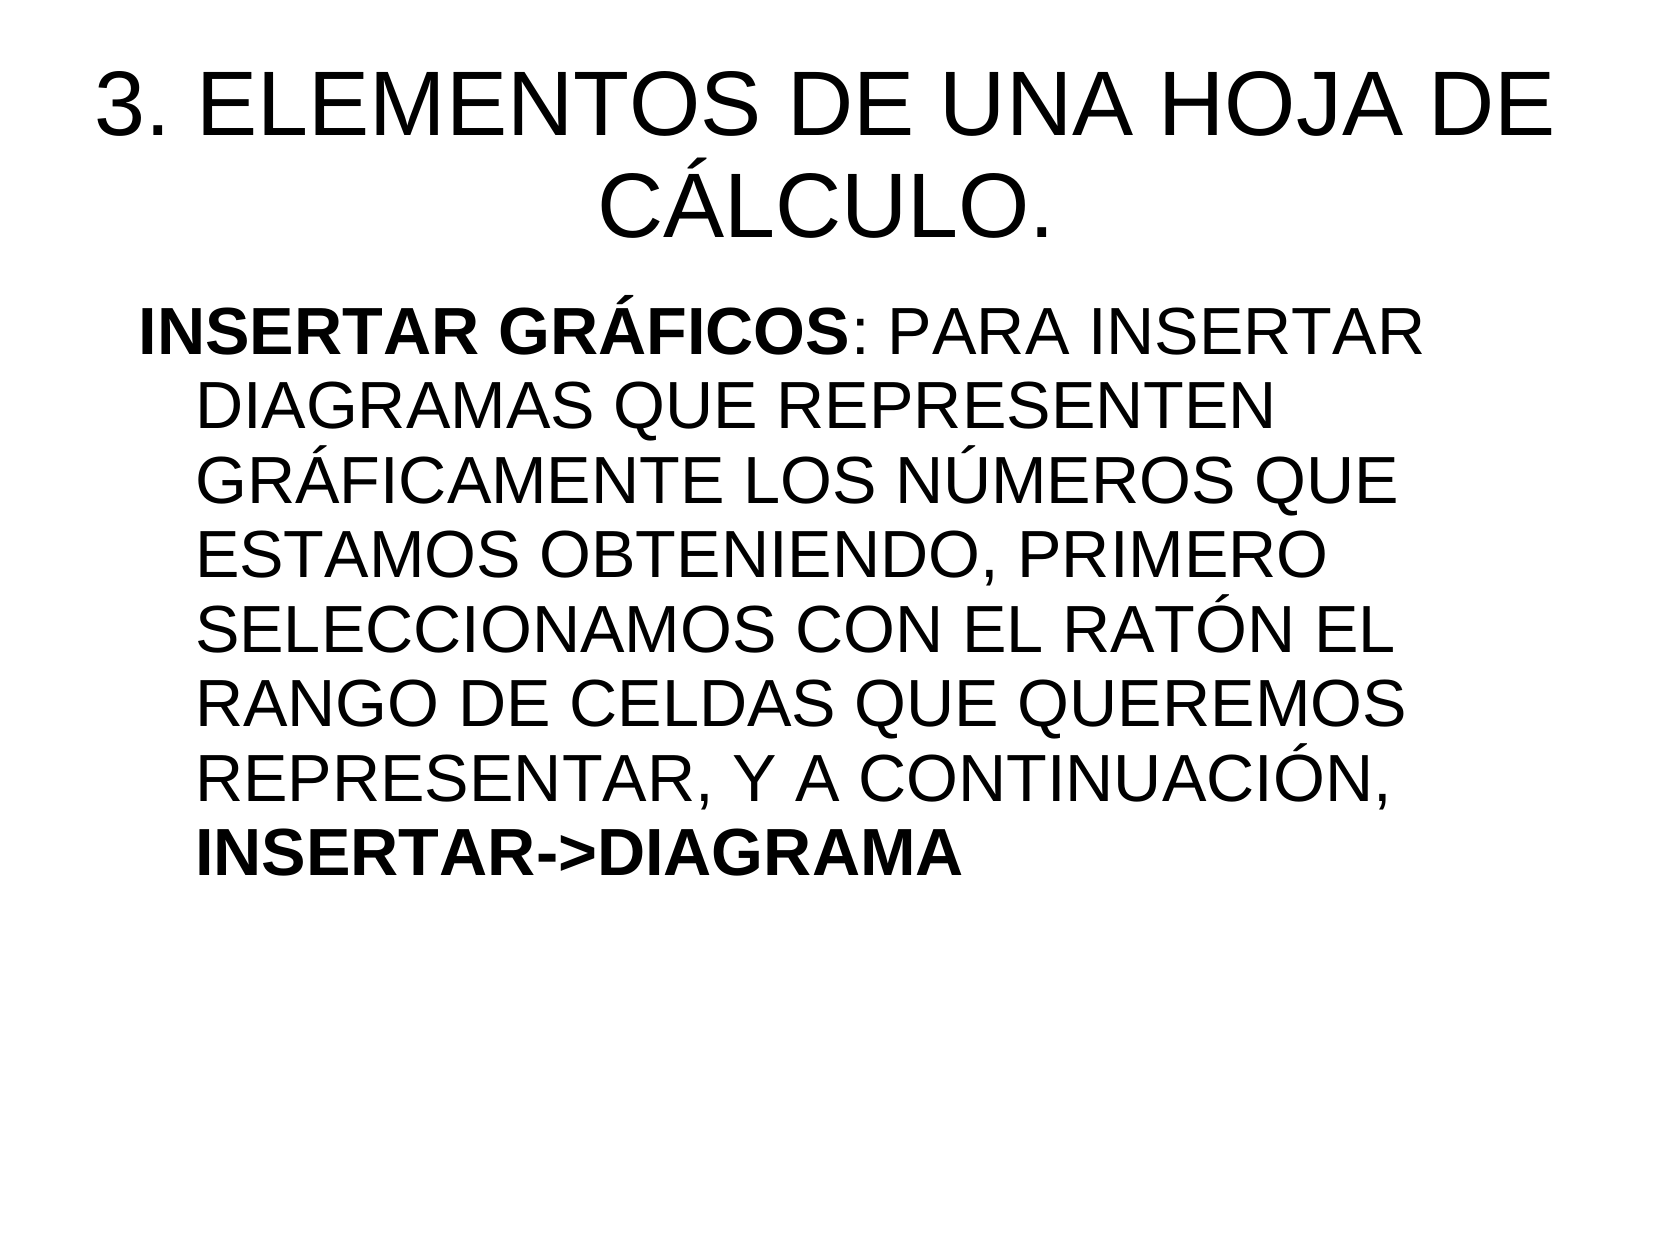

# 3. ELEMENTOS DE UNA HOJA DE CÁLCULO.
INSERTAR GRÁFICOS: PARA INSERTAR DIAGRAMAS QUE REPRESENTEN GRÁFICAMENTE LOS NÚMEROS QUE ESTAMOS OBTENIENDO, PRIMERO SELECCIONAMOS CON EL RATÓN EL RANGO DE CELDAS QUE QUEREMOS REPRESENTAR, Y A CONTINUACIÓN, INSERTAR->DIAGRAMA